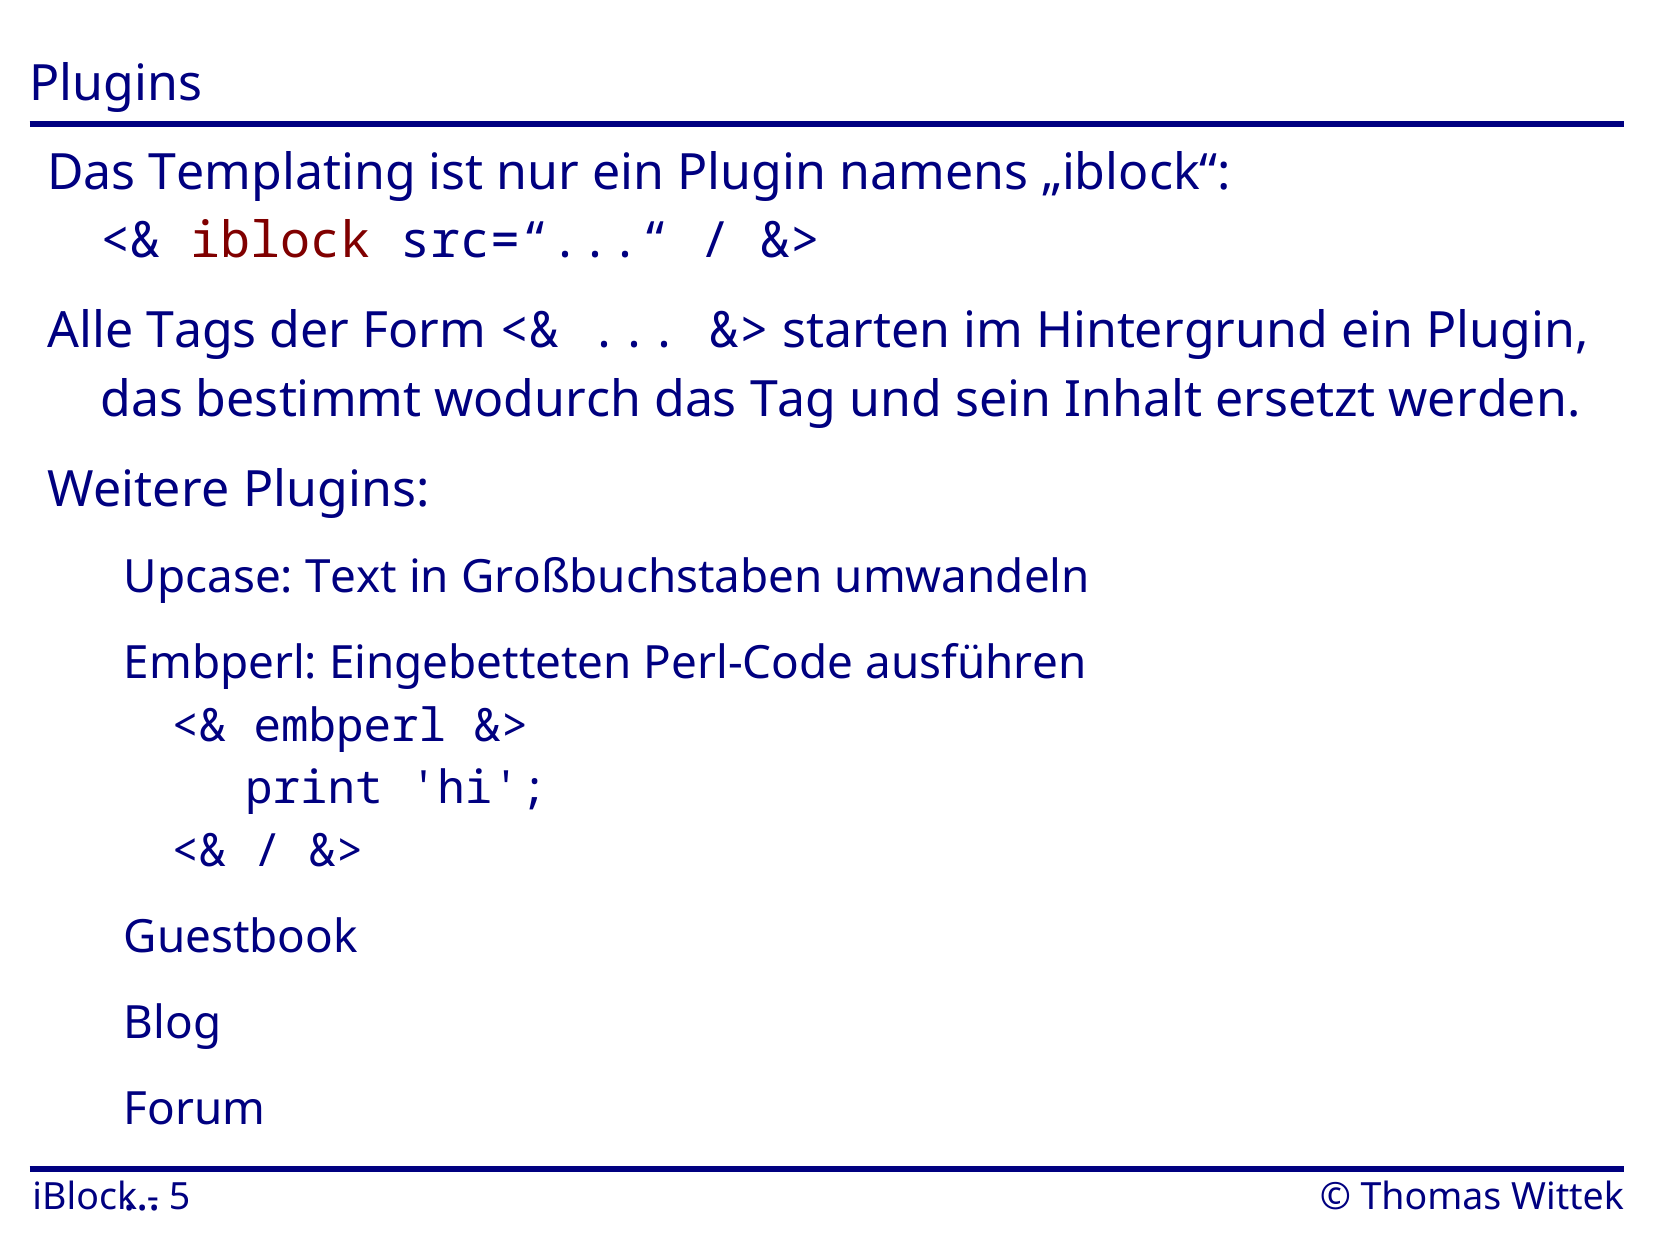

# Plugins
Das Templating ist nur ein Plugin namens „iblock“:
<& iblock src=“...“ / &>
Alle Tags der Form <& ... &> starten im Hintergrund ein Plugin, das bestimmt wodurch das Tag und sein Inhalt ersetzt werden.
Weitere Plugins:
Upcase: Text in Großbuchstaben umwandeln
Embperl: Eingebetteten Perl-Code ausführen
<& embperl &>
	print 'hi';
<& / &>
Guestbook
Blog
Forum
...
(Beispielseiten)